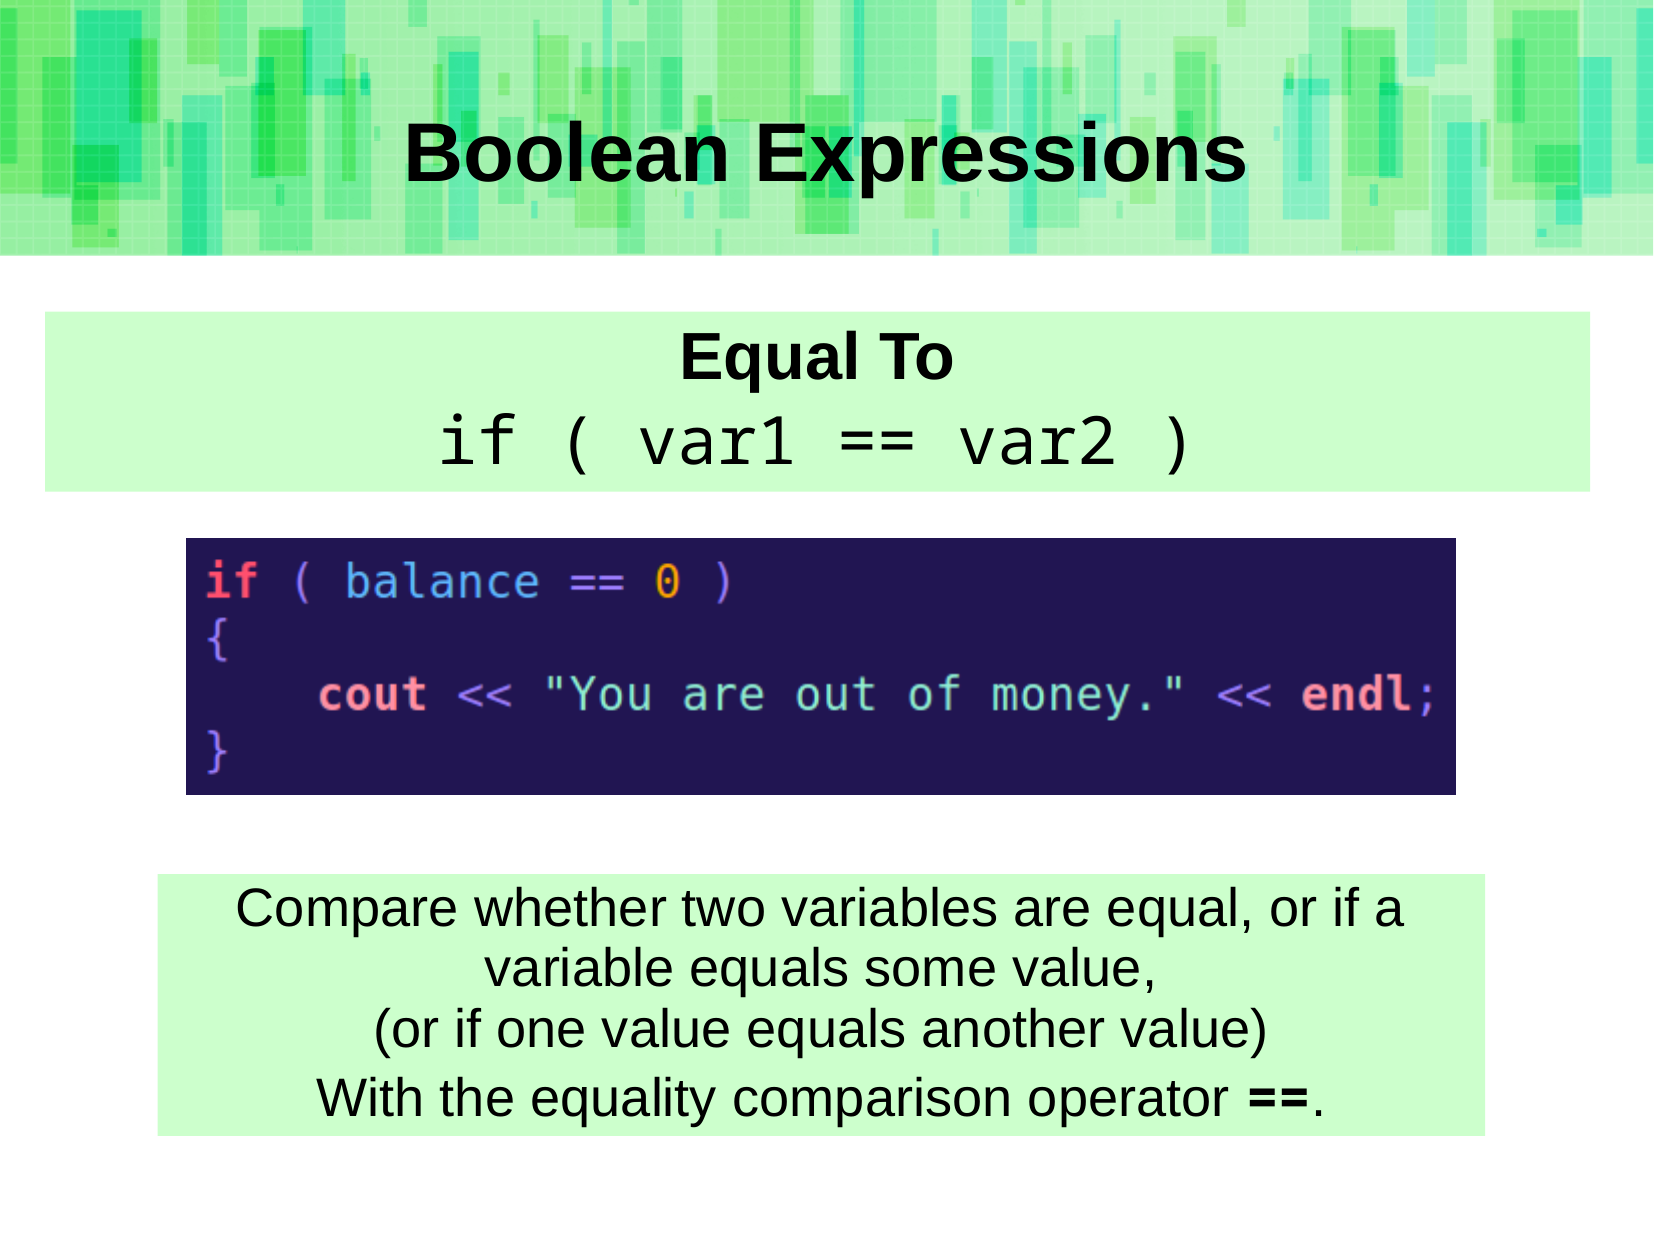

# Boolean Expressions
Equal To
if ( var1 == var2 )
Compare whether two variables are equal, or if a variable equals some value,
(or if one value equals another value)
With the equality comparison operator ==.